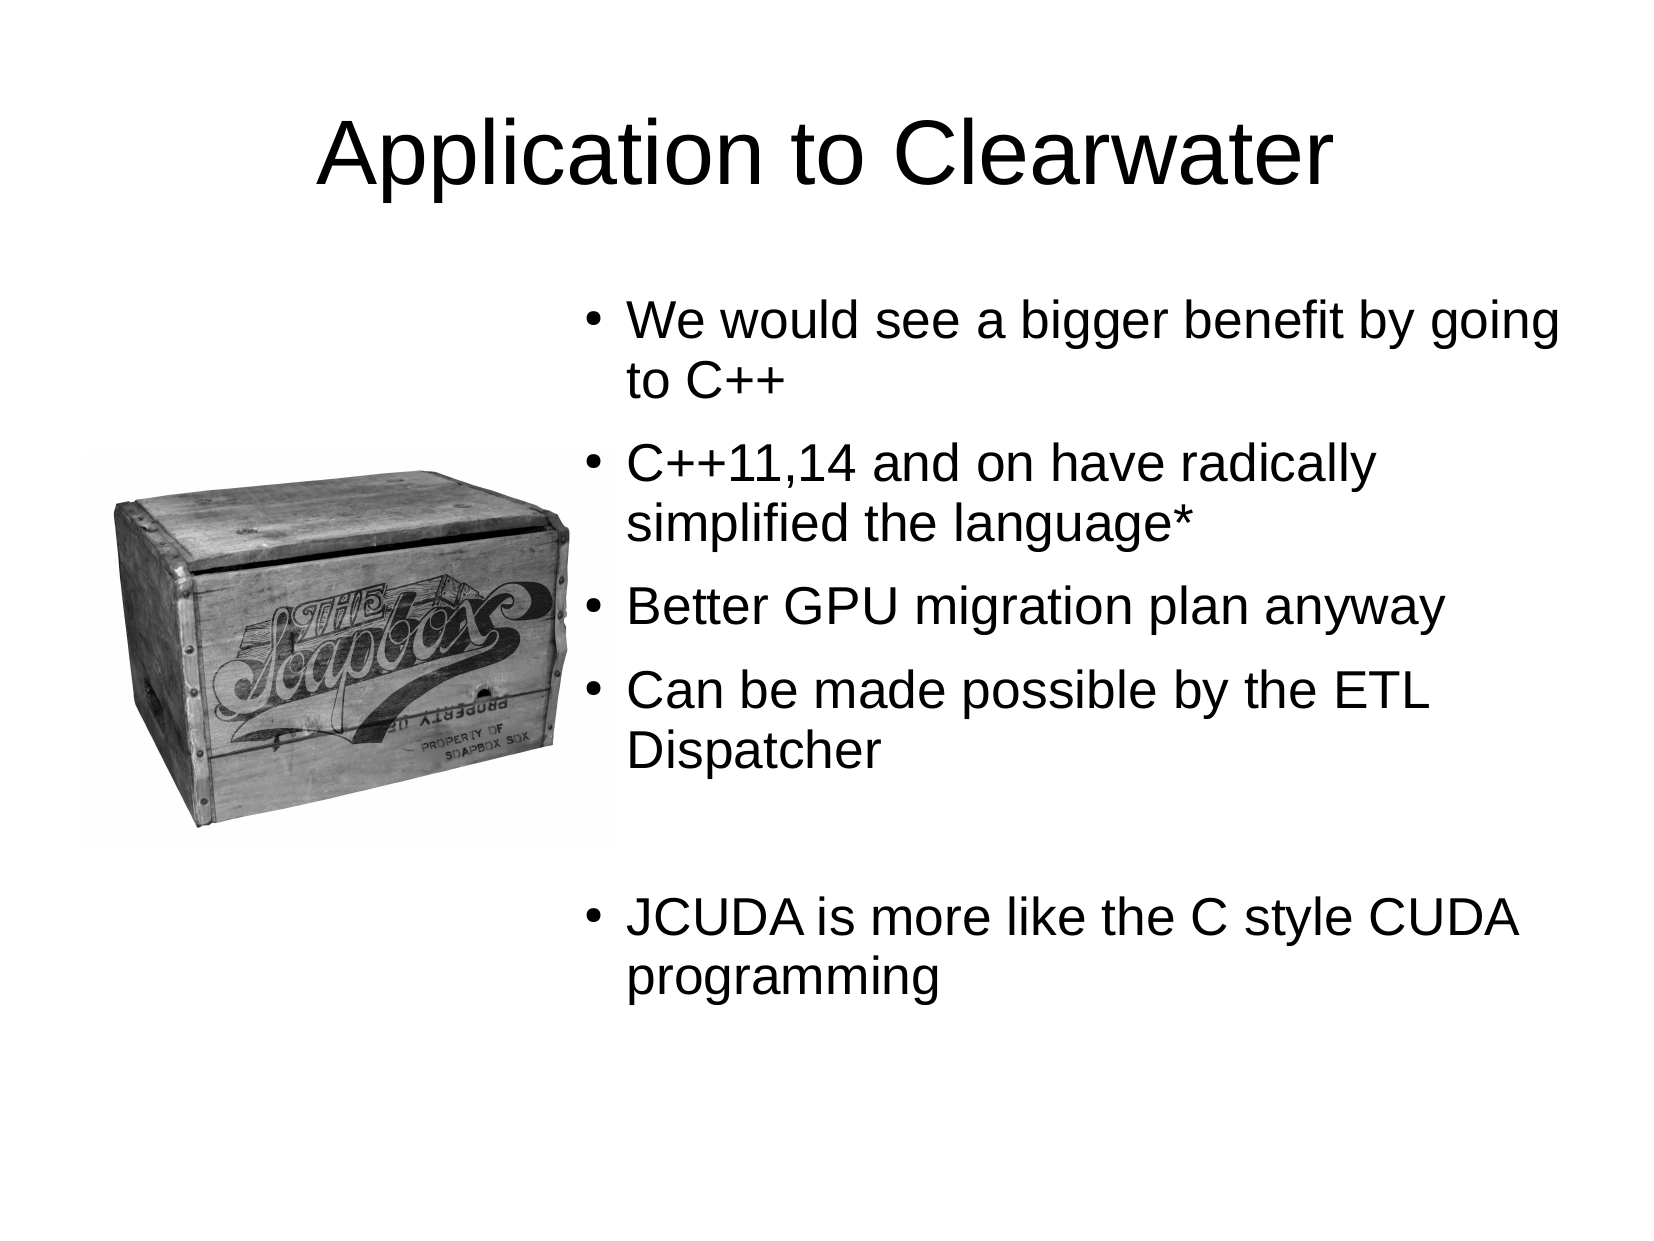

# Application to Clearwater
We would see a bigger benefit by going to C++
C++11,14 and on have radically simplified the language*
Better GPU migration plan anyway
Can be made possible by the ETL Dispatcher
JCUDA is more like the C style CUDA programming